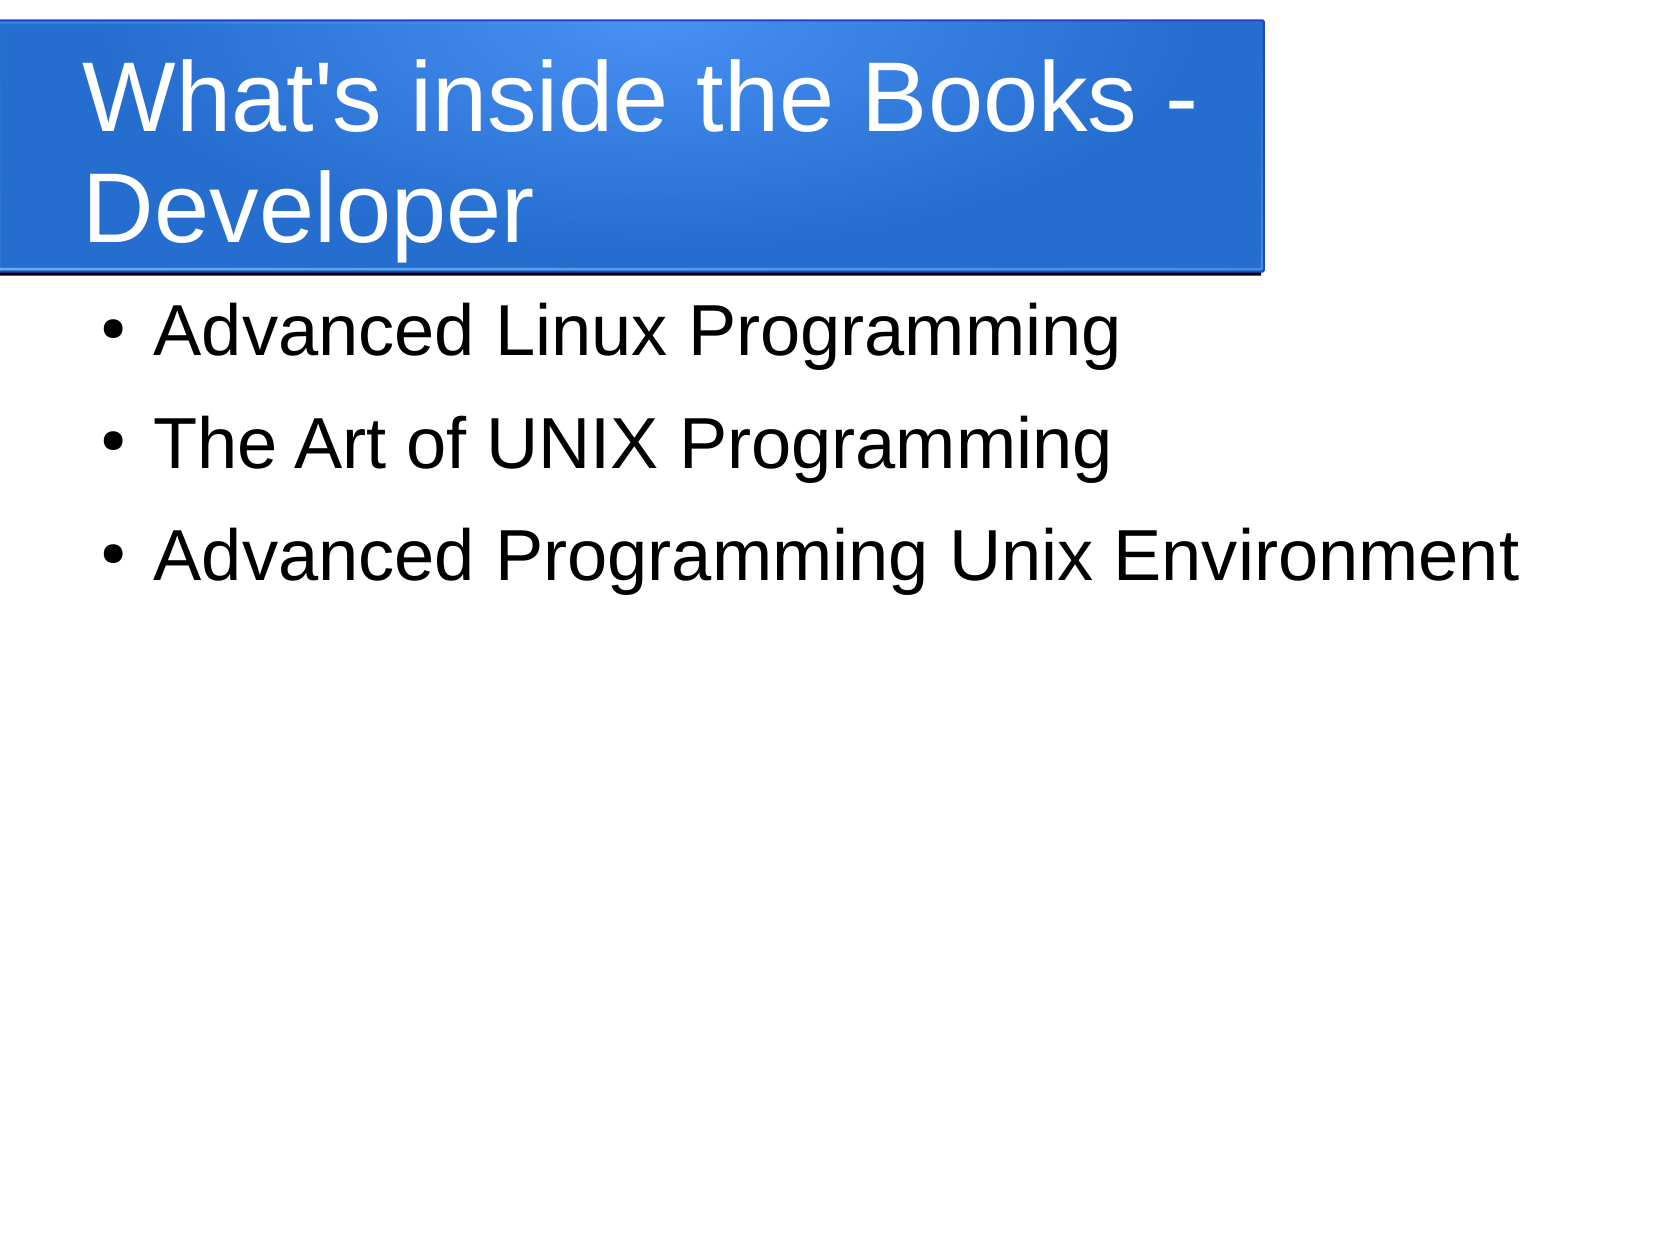

# What's inside the Books - Developer
Advanced Linux Programming
The Art of UNIX Programming
Advanced Programming Unix Environment